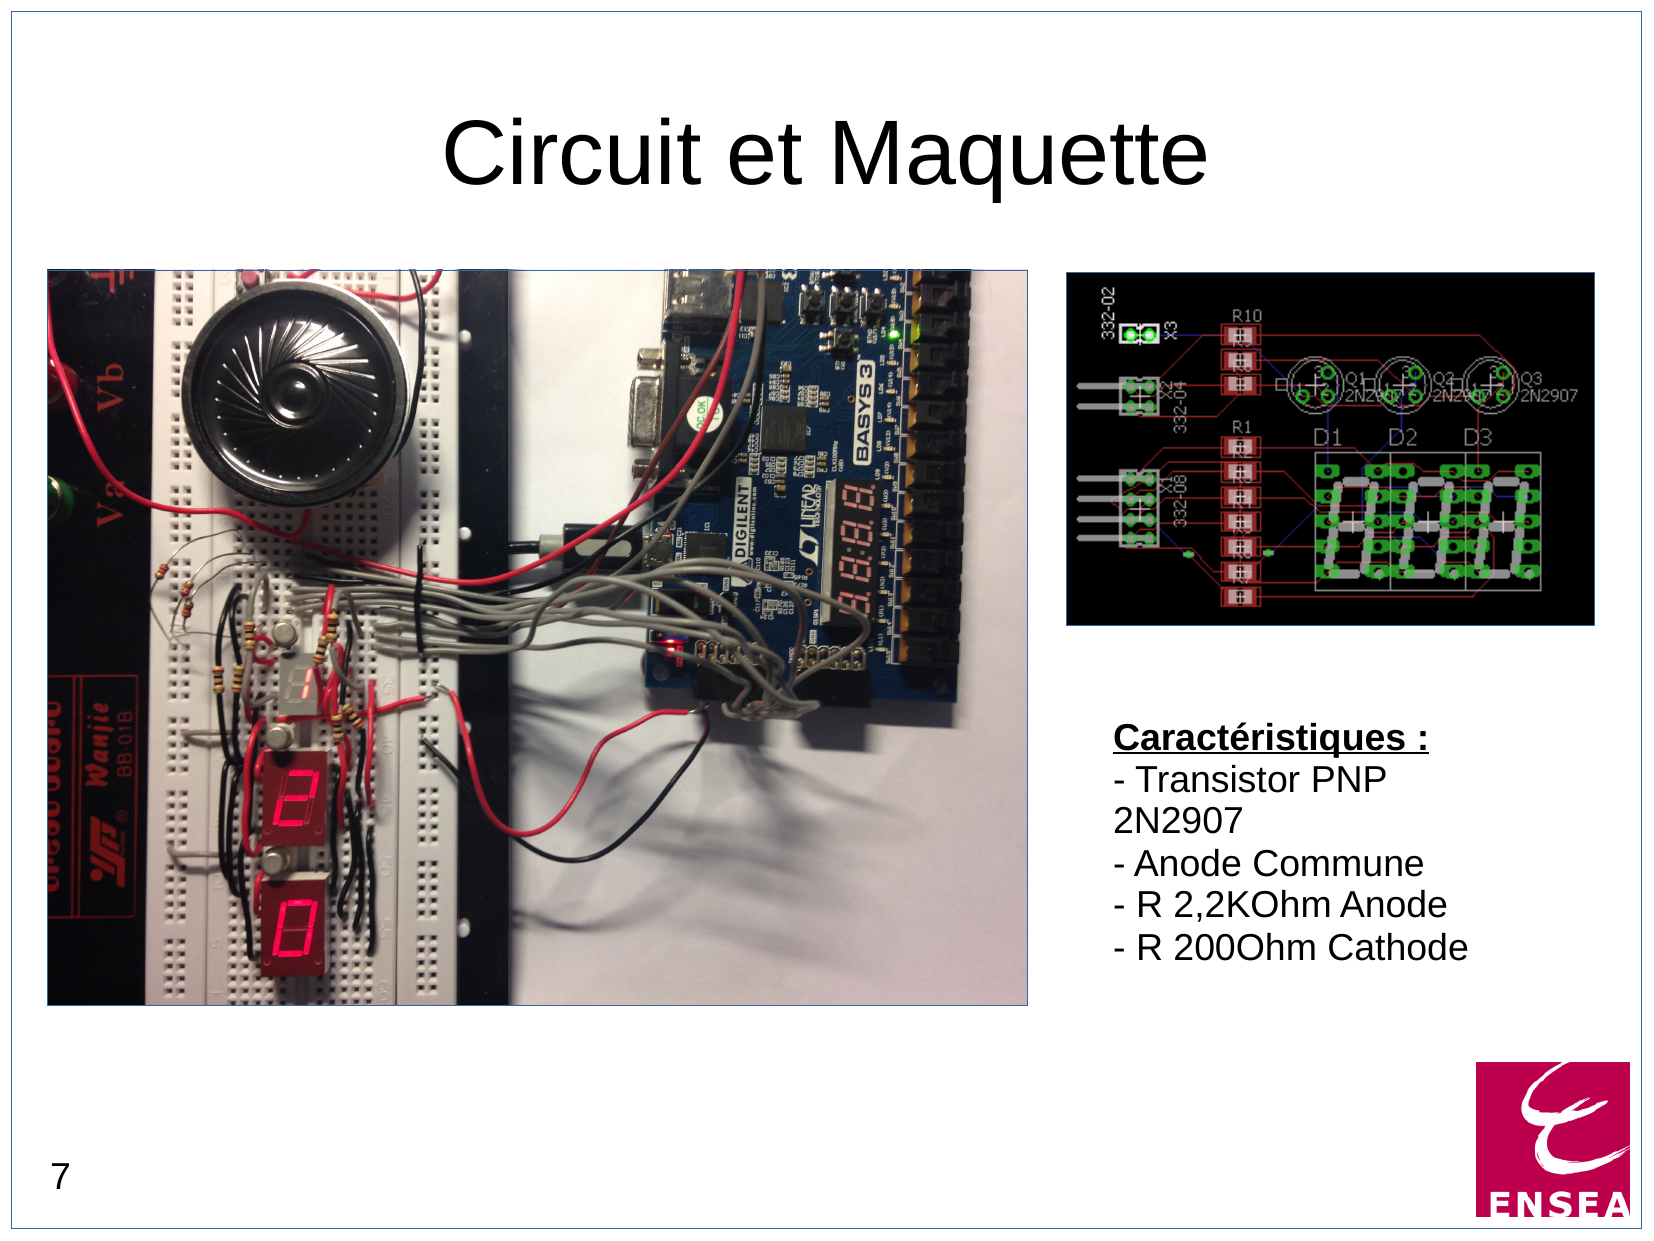

# Circuit et Maquette
Caractéristiques :
- Transistor PNP 2N2907
- Anode Commune
- R 2,2KOhm Anode
- R 200Ohm Cathode
7